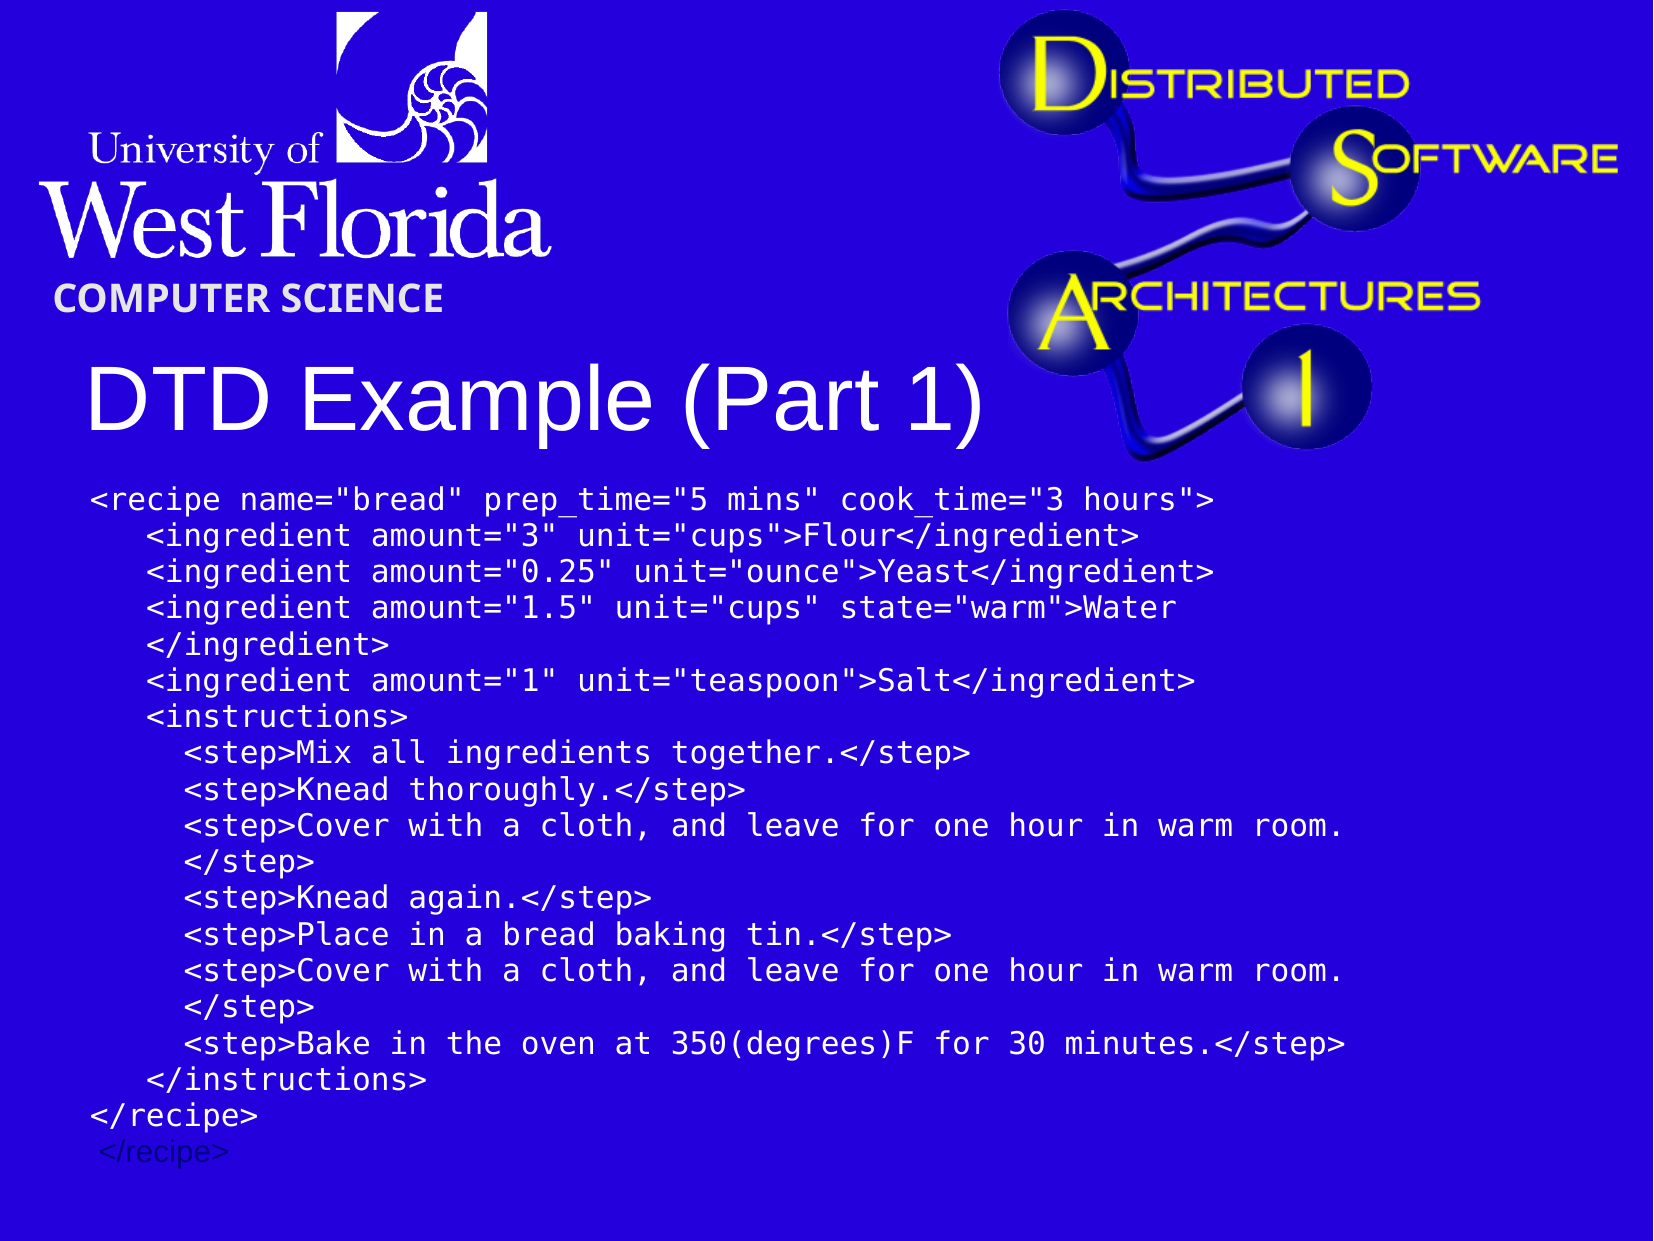

COMPUTER SCIENCE
# DTD Example (Part 1)
<recipe name="bread" prep_time="5 mins" cook_time="3 hours">
 <ingredient amount="3" unit="cups">Flour</ingredient>
 <ingredient amount="0.25" unit="ounce">Yeast</ingredient>
 <ingredient amount="1.5" unit="cups" state="warm">Water
 </ingredient>
 <ingredient amount="1" unit="teaspoon">Salt</ingredient>
 <instructions>
 <step>Mix all ingredients together.</step>
 <step>Knead thoroughly.</step>
 <step>Cover with a cloth, and leave for one hour in warm room.
 </step>
 <step>Knead again.</step>
 <step>Place in a bread baking tin.</step>
 <step>Cover with a cloth, and leave for one hour in warm room.
 </step>
 <step>Bake in the oven at 350(degrees)F for 30 minutes.</step>
 </instructions>
</recipe>
 </recipe>